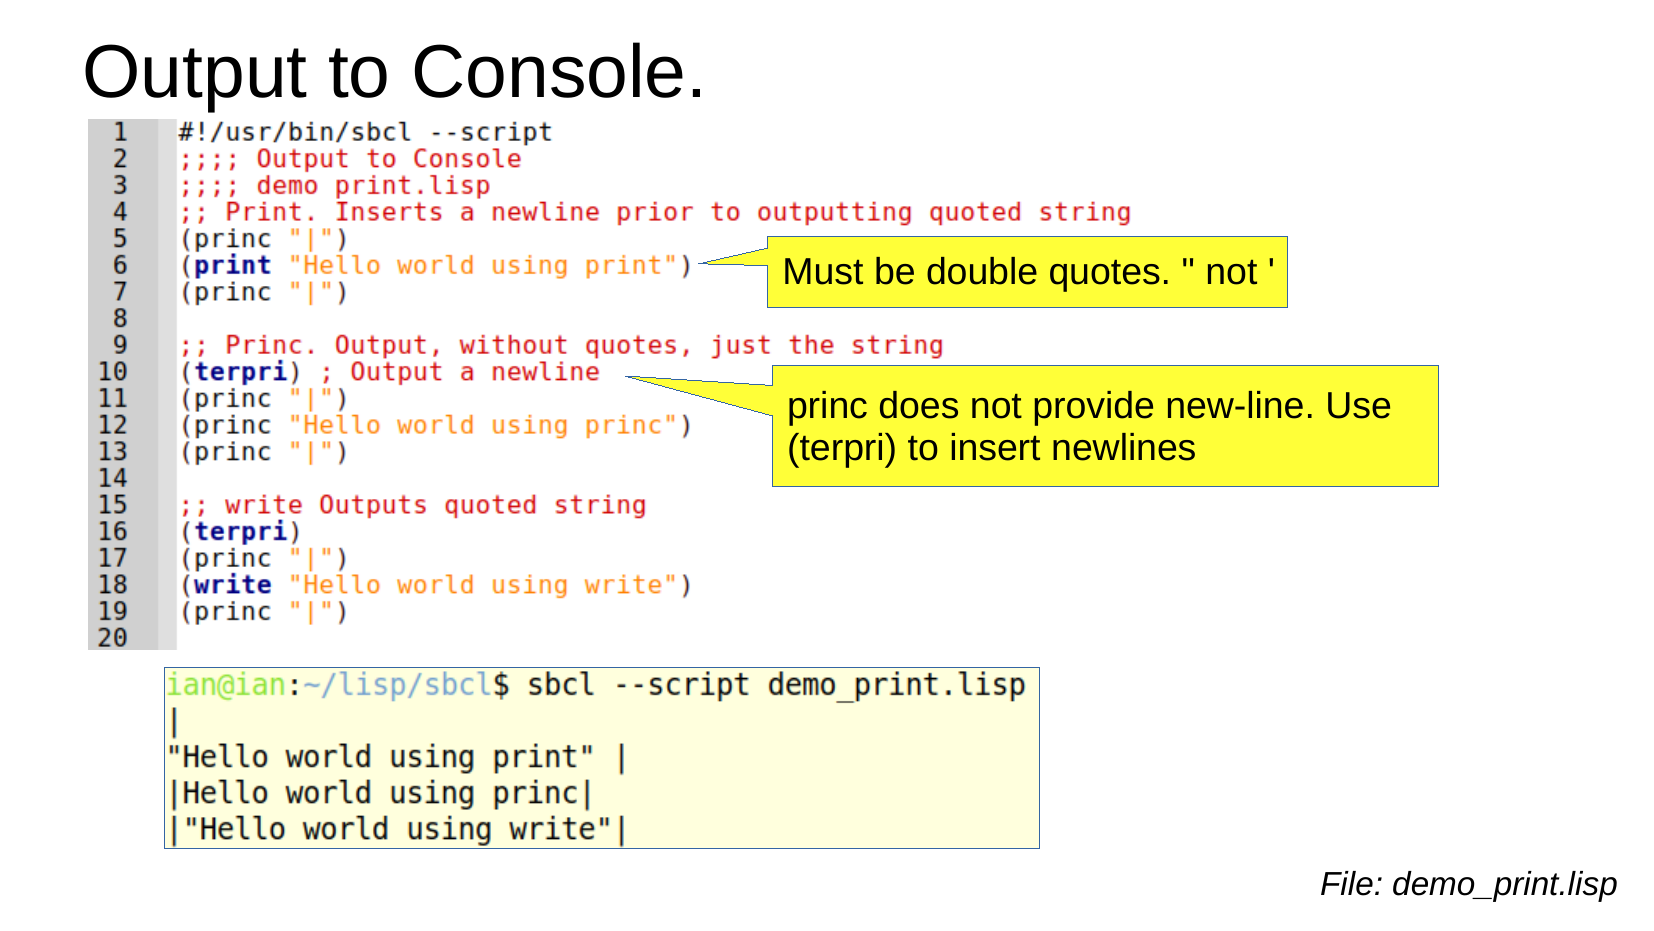

# Output to Console.
Must be double quotes. " not '
princ does not provide new-line. Use (terpri) to insert newlines
File: demo_print.lisp